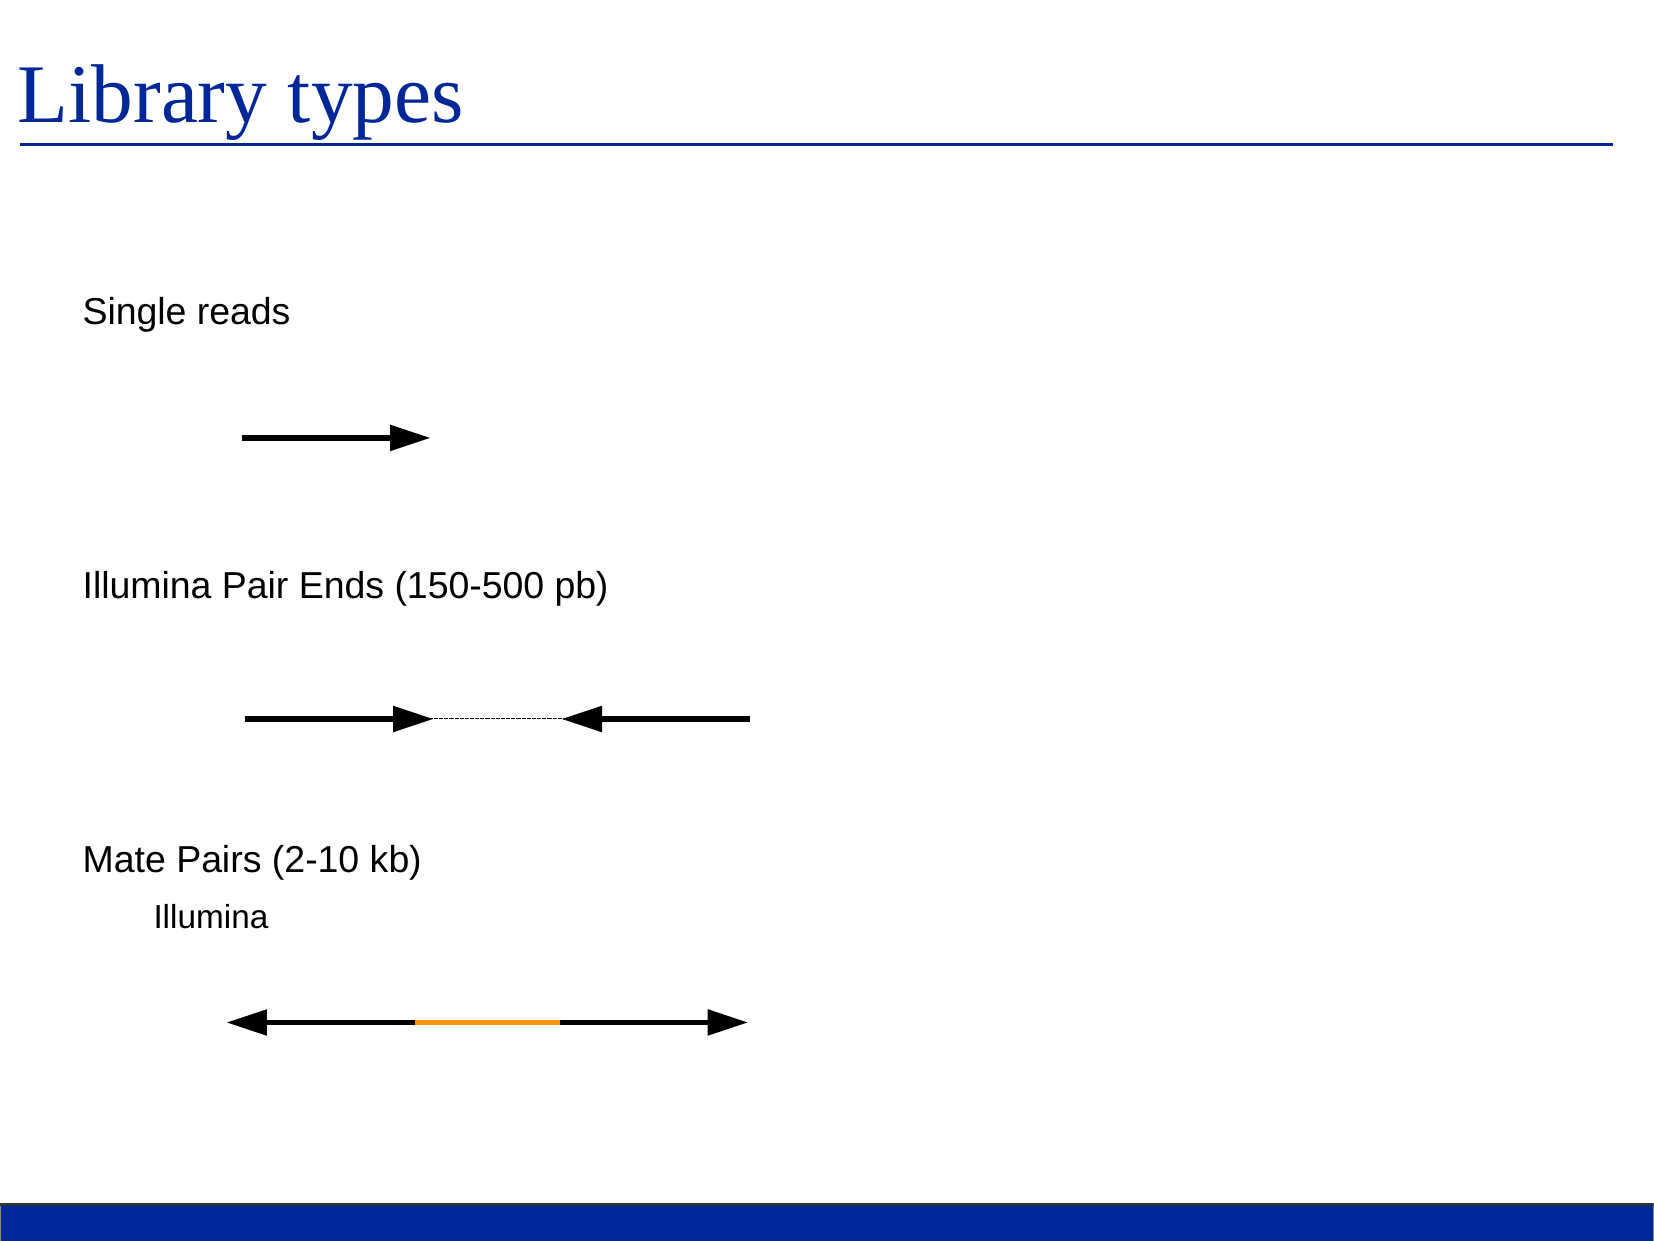

# Library types
Single reads
Illumina Pair Ends (150-500 pb)
Mate Pairs (2-10 kb)
Illumina